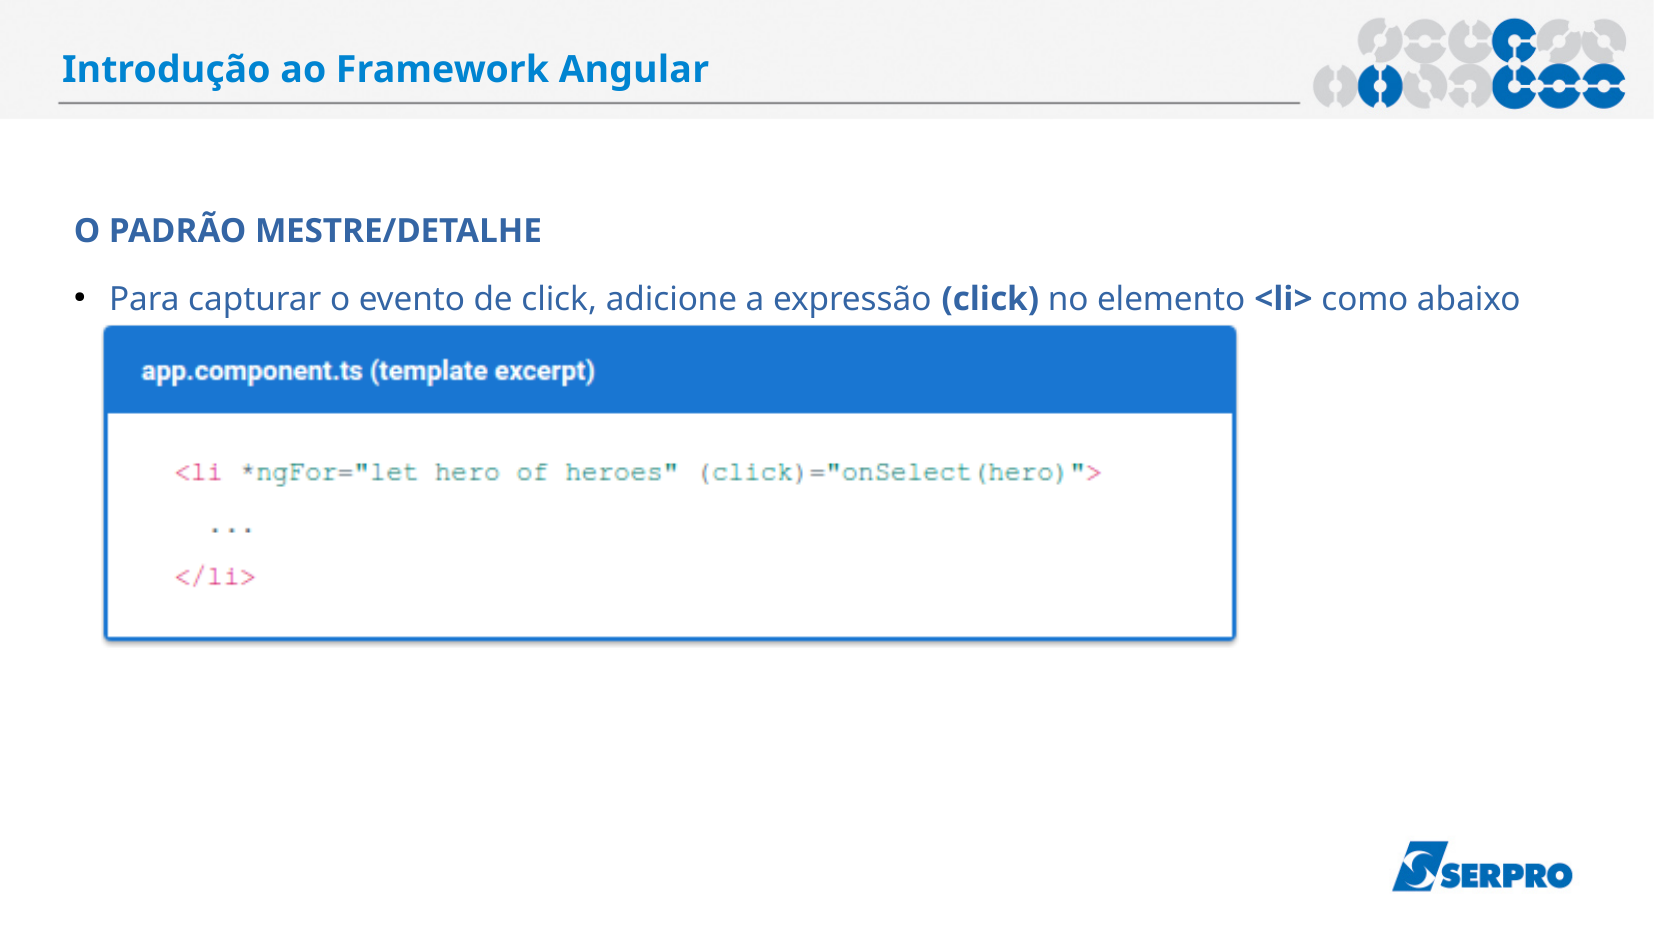

Introdução ao Framework Angular
O PADRÃO MESTRE/DETALHE
Para capturar o evento de click, adicione a expressão (click) no elemento <li> como abaixo